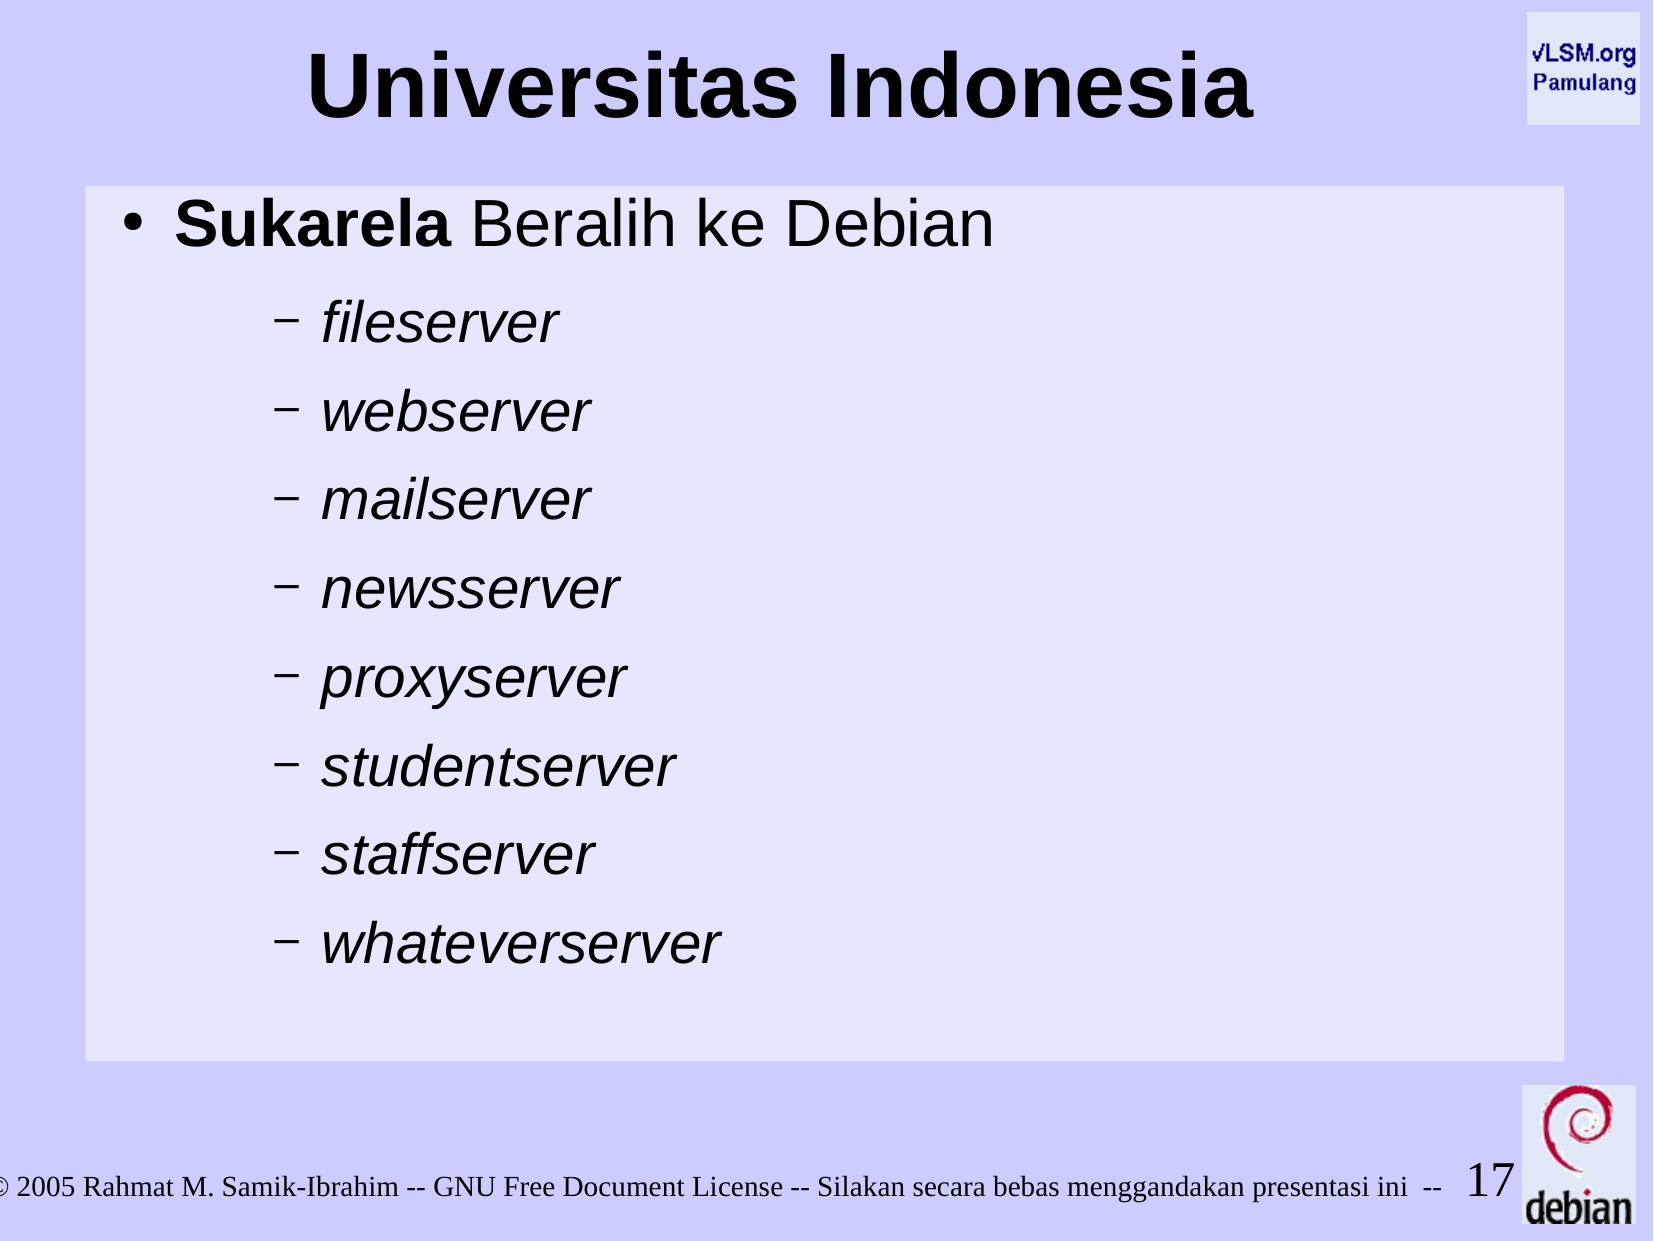

# Universitas Indonesia
Sukarela Beralih ke Debian
fileserver
webserver
mailserver
newsserver
proxyserver
studentserver
staffserver
whateverserver